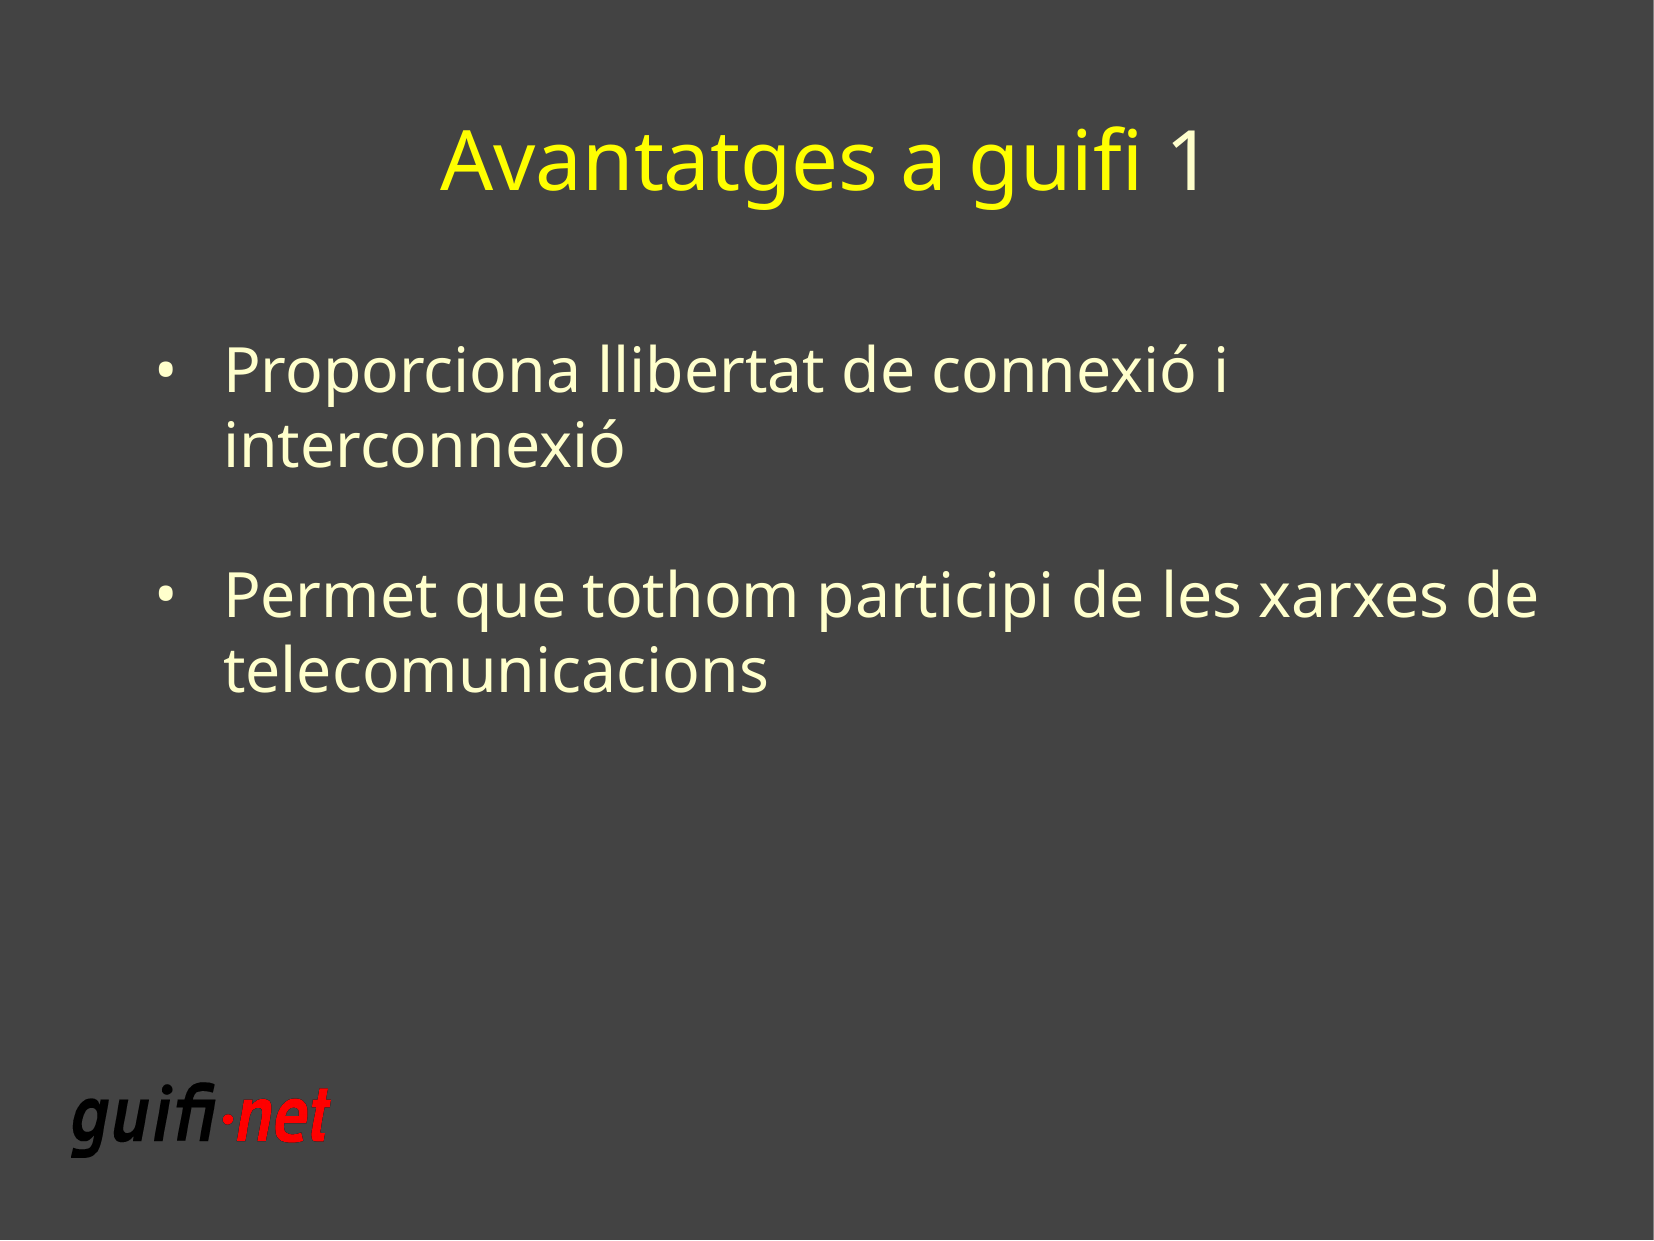

# Avantatges a guifi 1
Proporciona llibertat de connexió i interconnexió
Permet que tothom participi de les xarxes de telecomunicacions